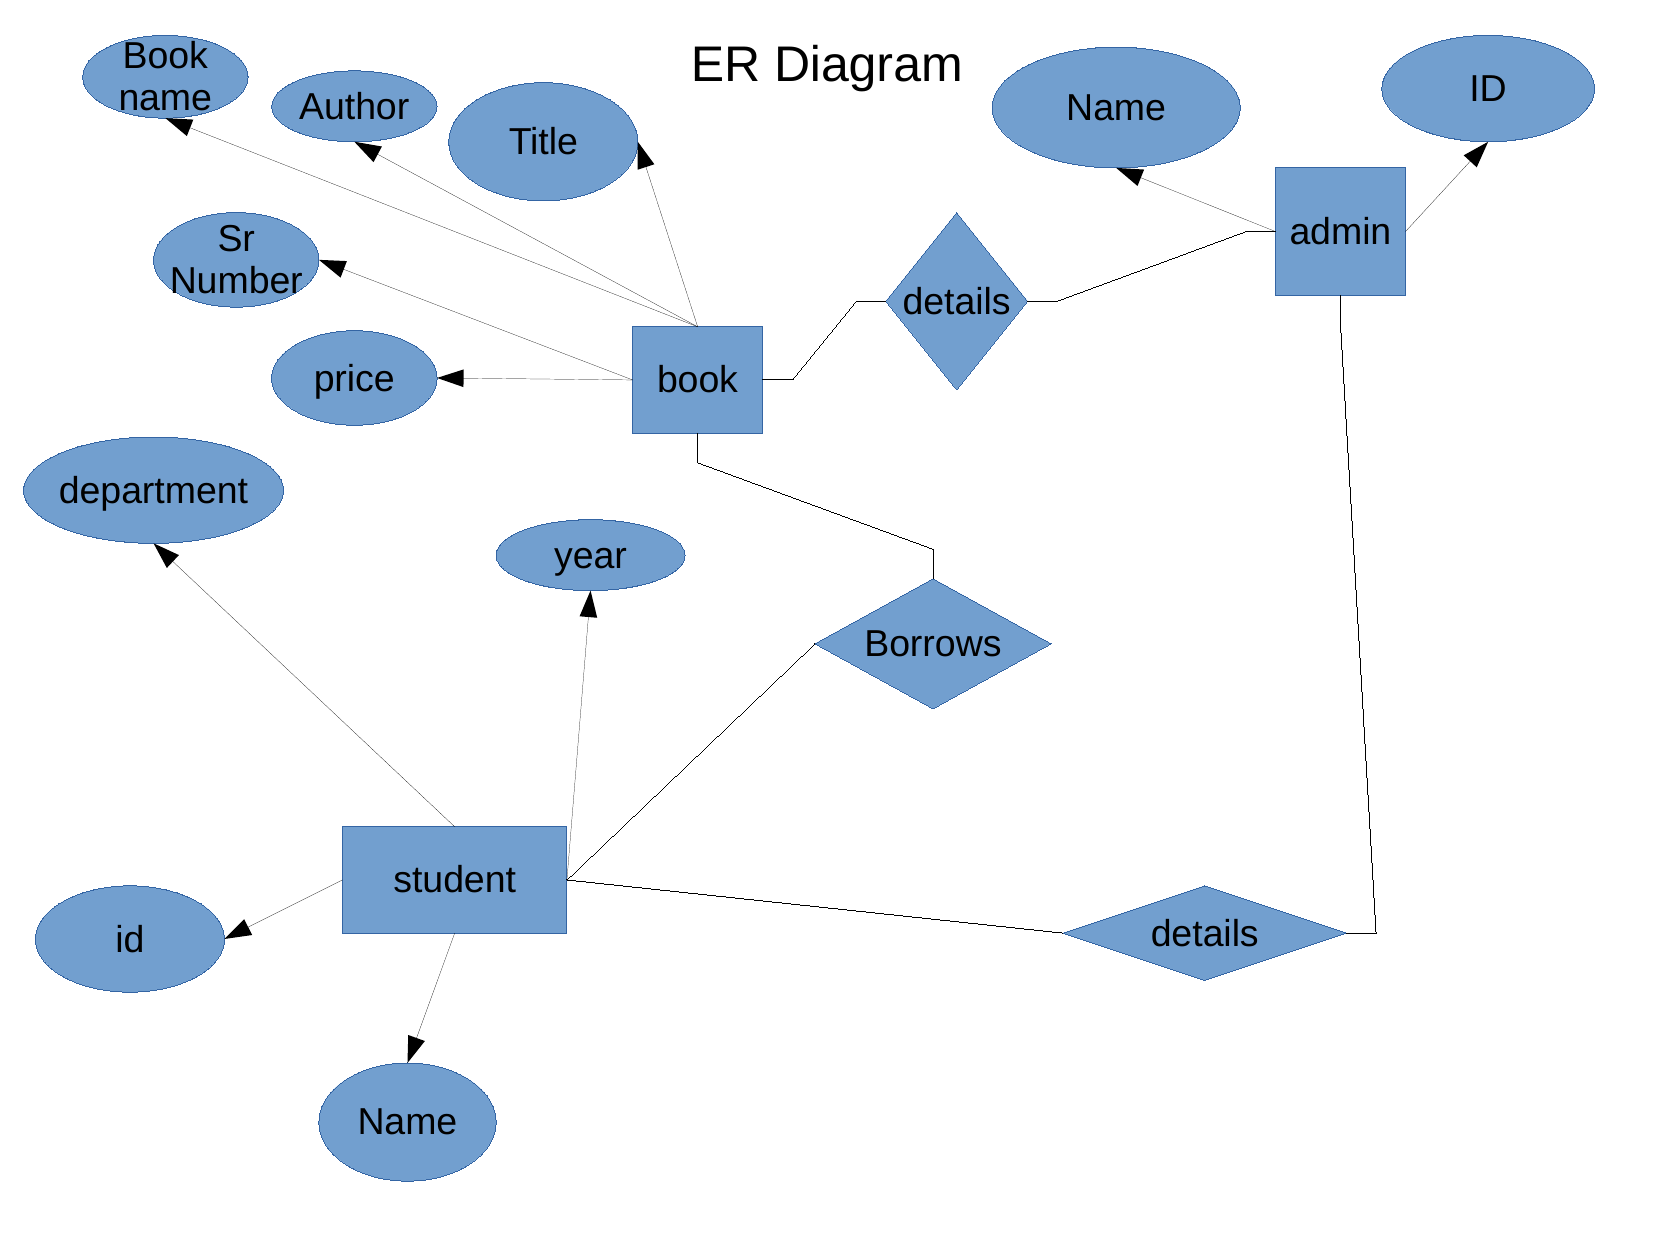

# ER Diagram
Book
name
ID
Name
Author
Title
admin
Sr
Number
details
book
price
department
year
Borrows
student
id
details
Name